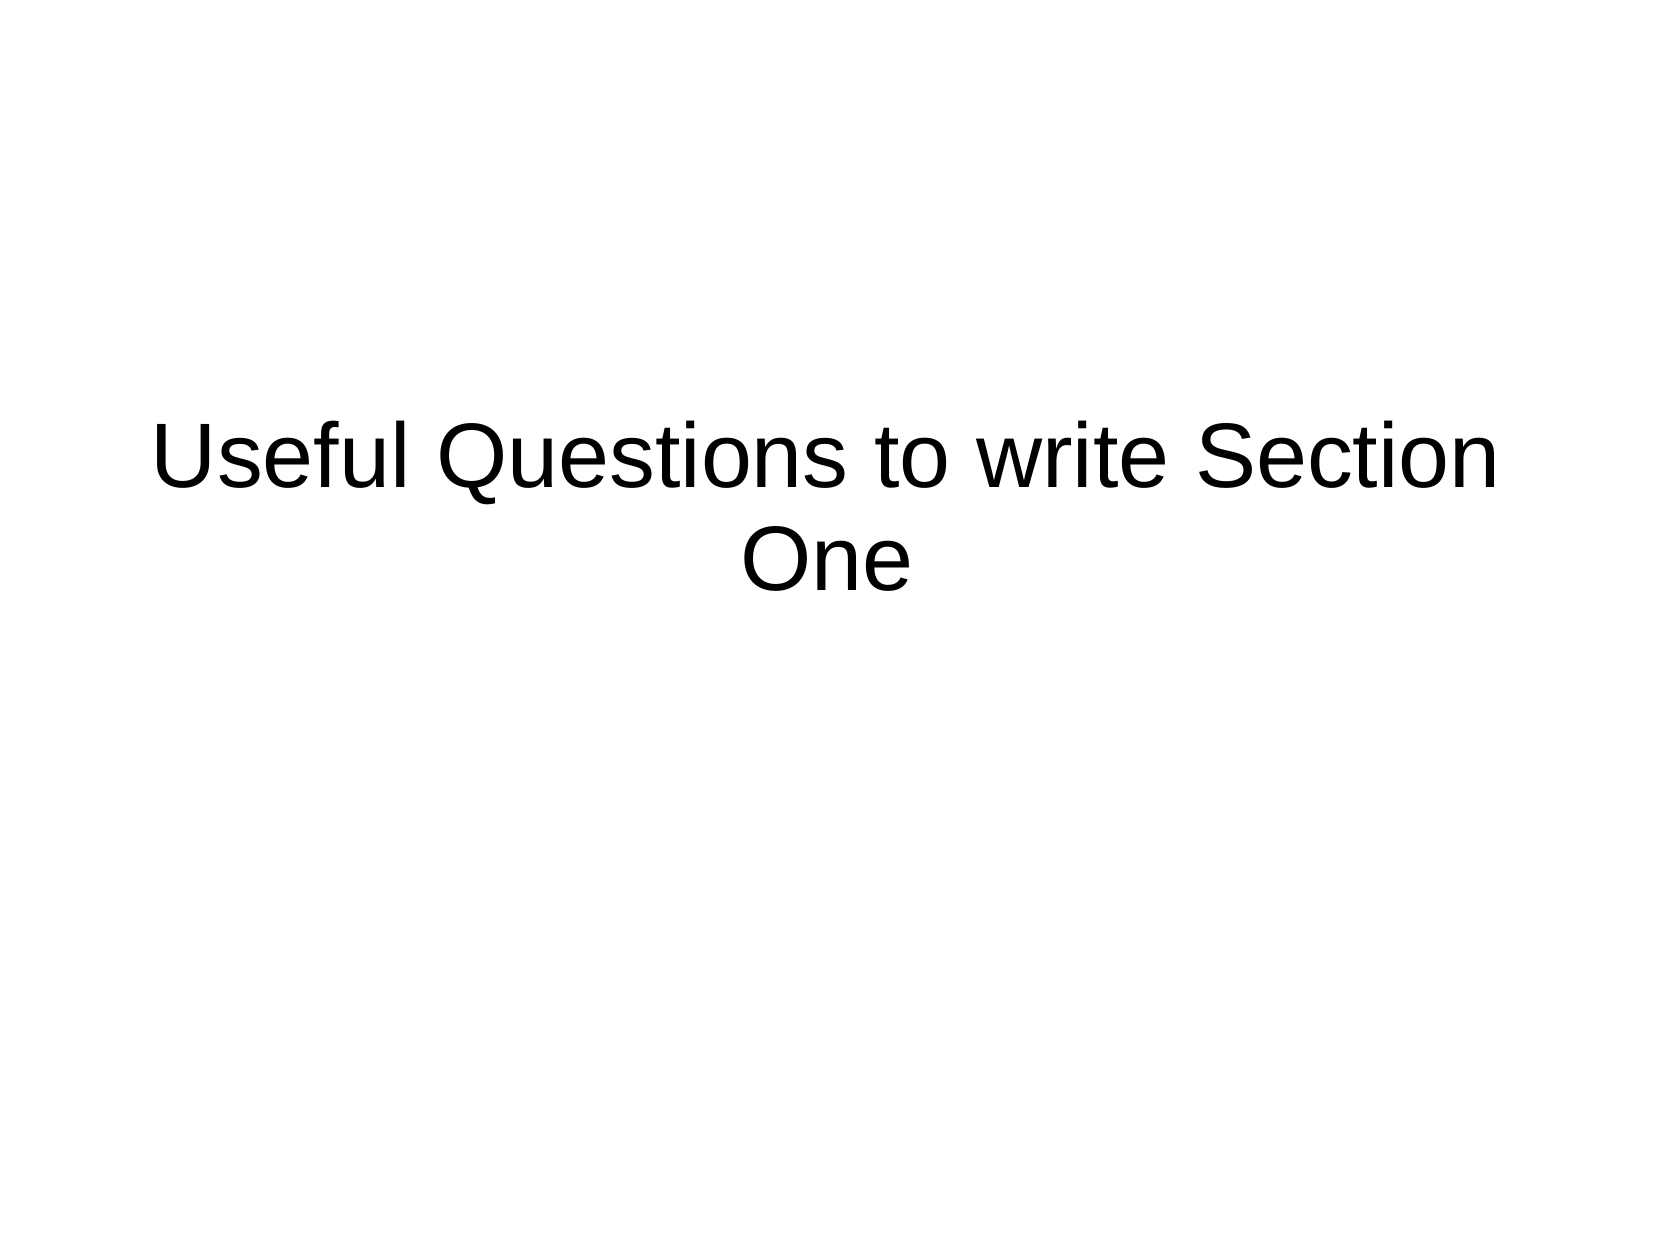

# Useful Questions to write Section One